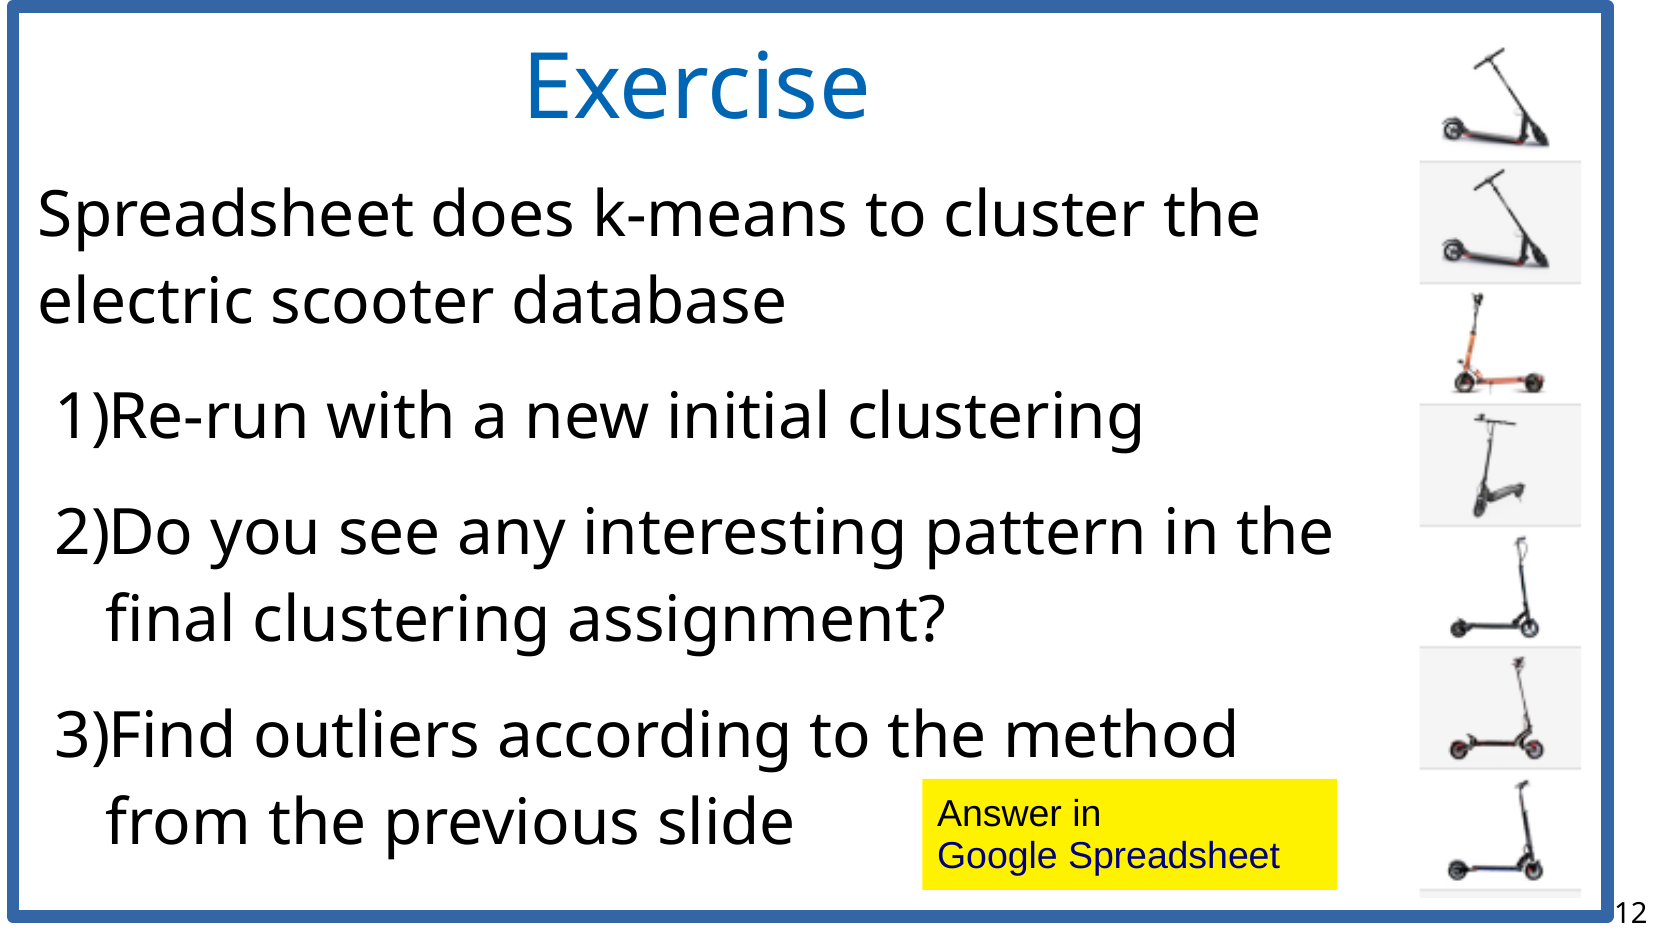

# Exercise
Spreadsheet does k-means to cluster the electric scooter database
Re-run with a new initial clustering
Do you see any interesting pattern in the final clustering assignment?
Find outliers according to the method from the previous slide
Answer in
Google Spreadsheet
12